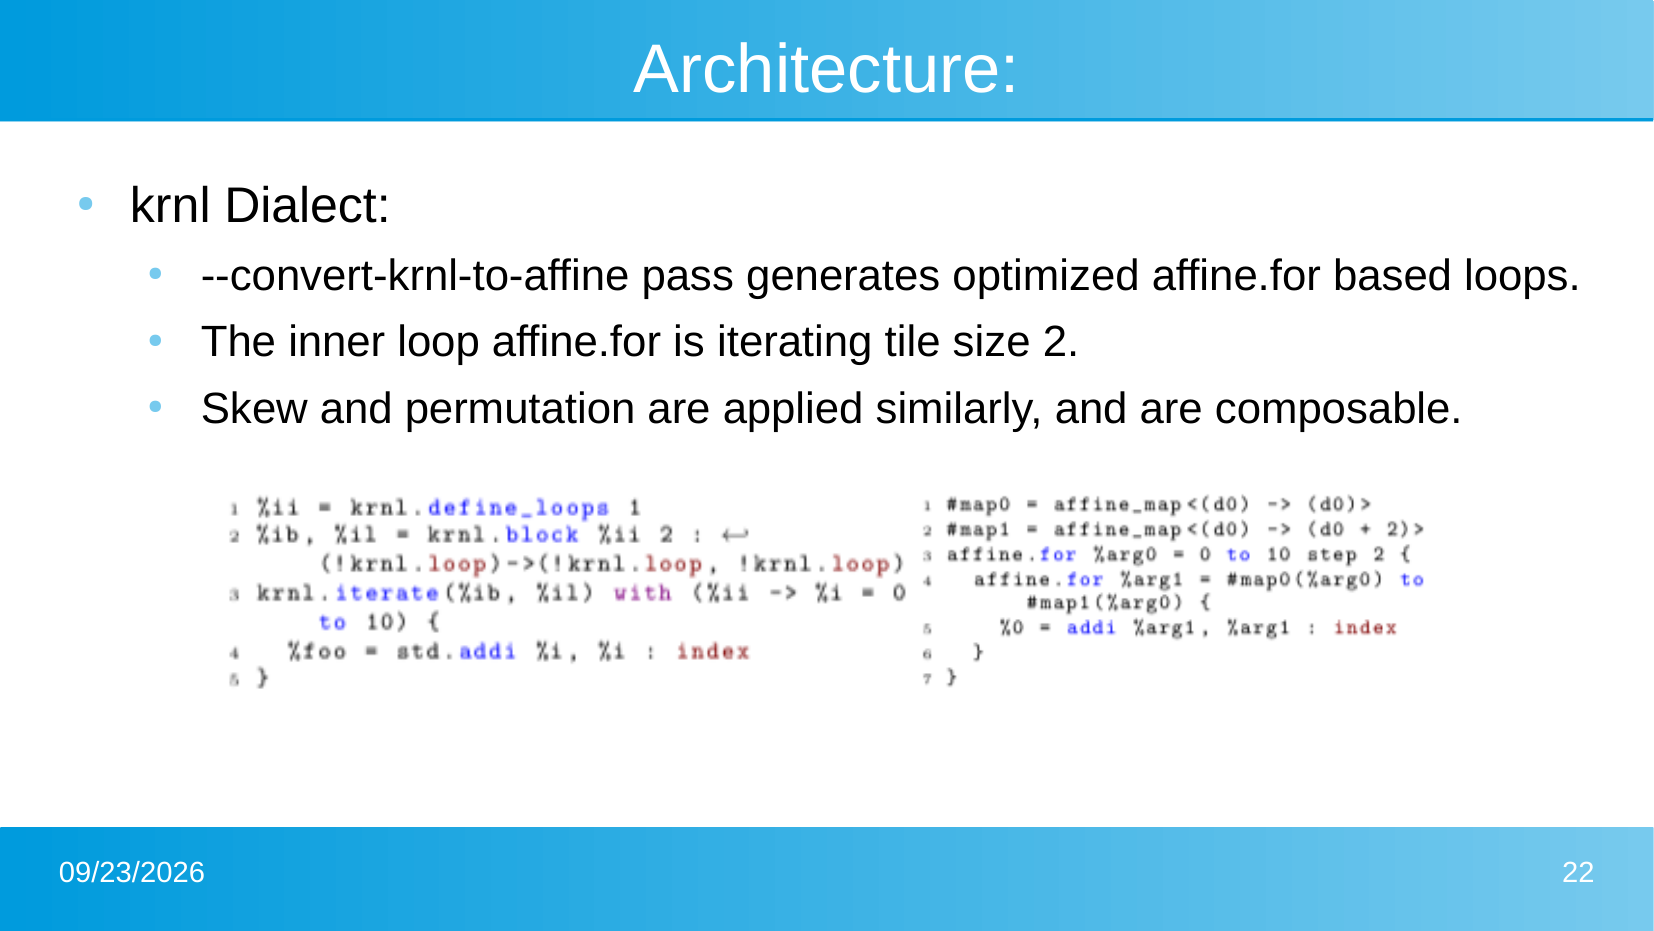

# Architecture:
krnl Dialect:
--convert-krnl-to-affine pass generates optimized affine.for based loops.
The inner loop affine.for is iterating tile size 2.
Skew and permutation are applied similarly, and are composable.
22